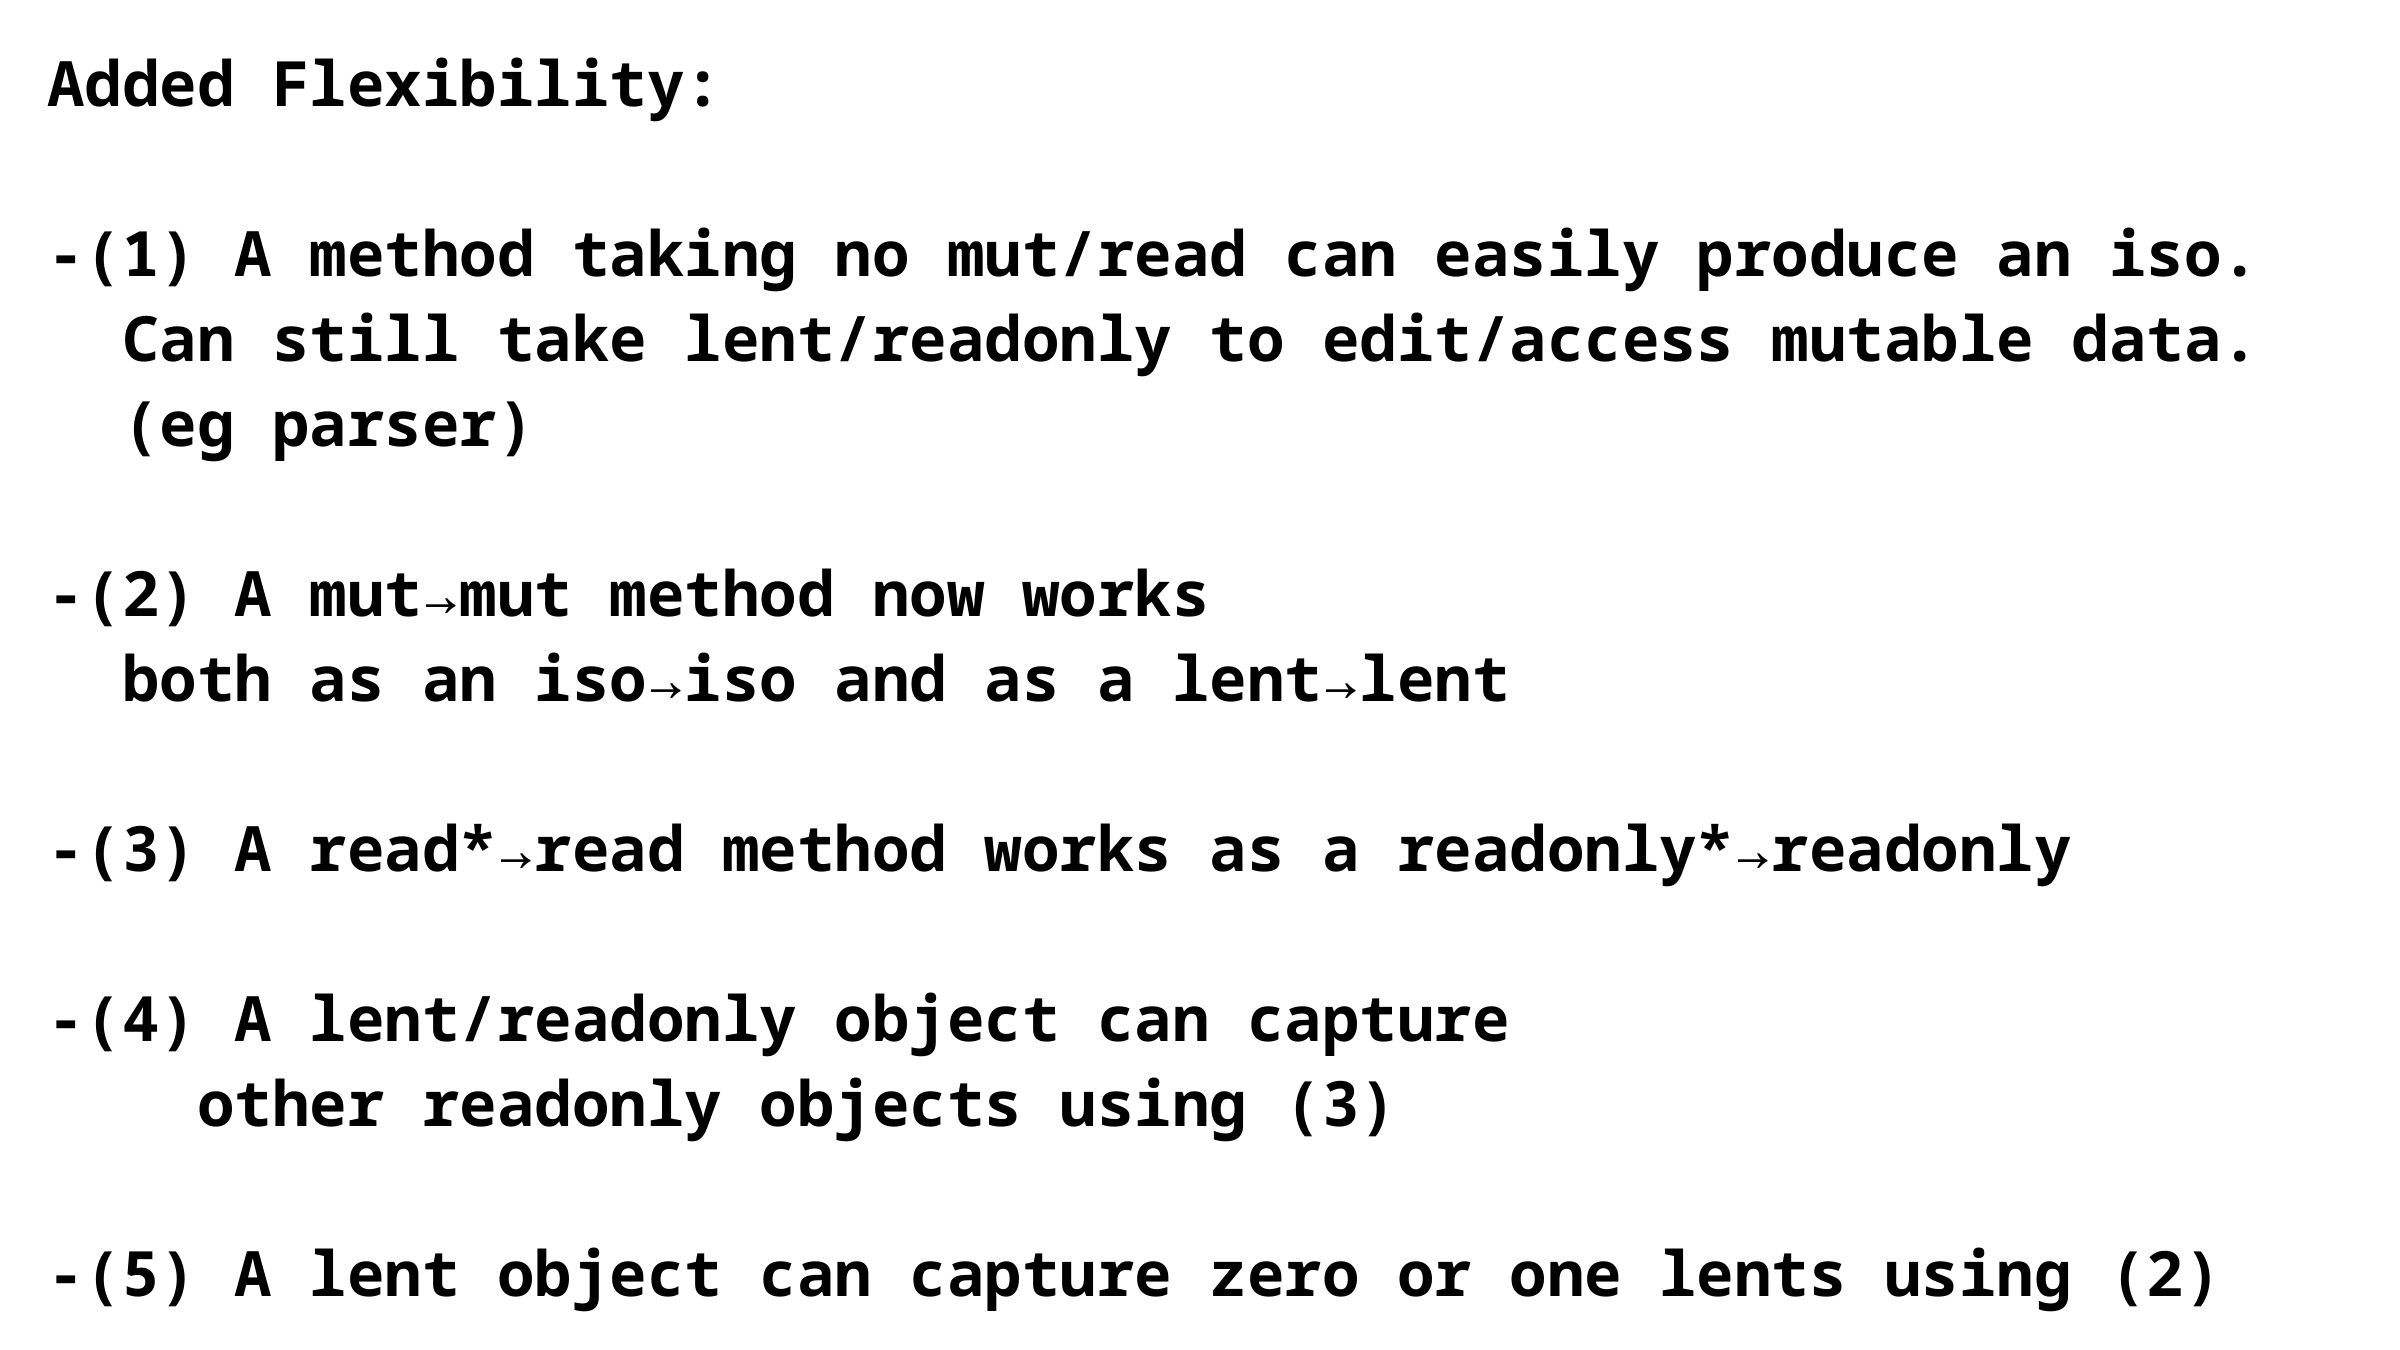

Added Flexibility:
-(1) A method taking no mut/read can easily produce an iso.
 Can still take lent/readonly to edit/access mutable data.
 (eg parser)
-(2) A mut→mut method now works
 both as an iso→iso and as a lent→lent
-(3) A read*→read method works as a readonly*→readonly
-(4) A lent/readonly object can capture
 other readonly objects using (3)
-(5) A lent object can capture zero or one lents using (2)